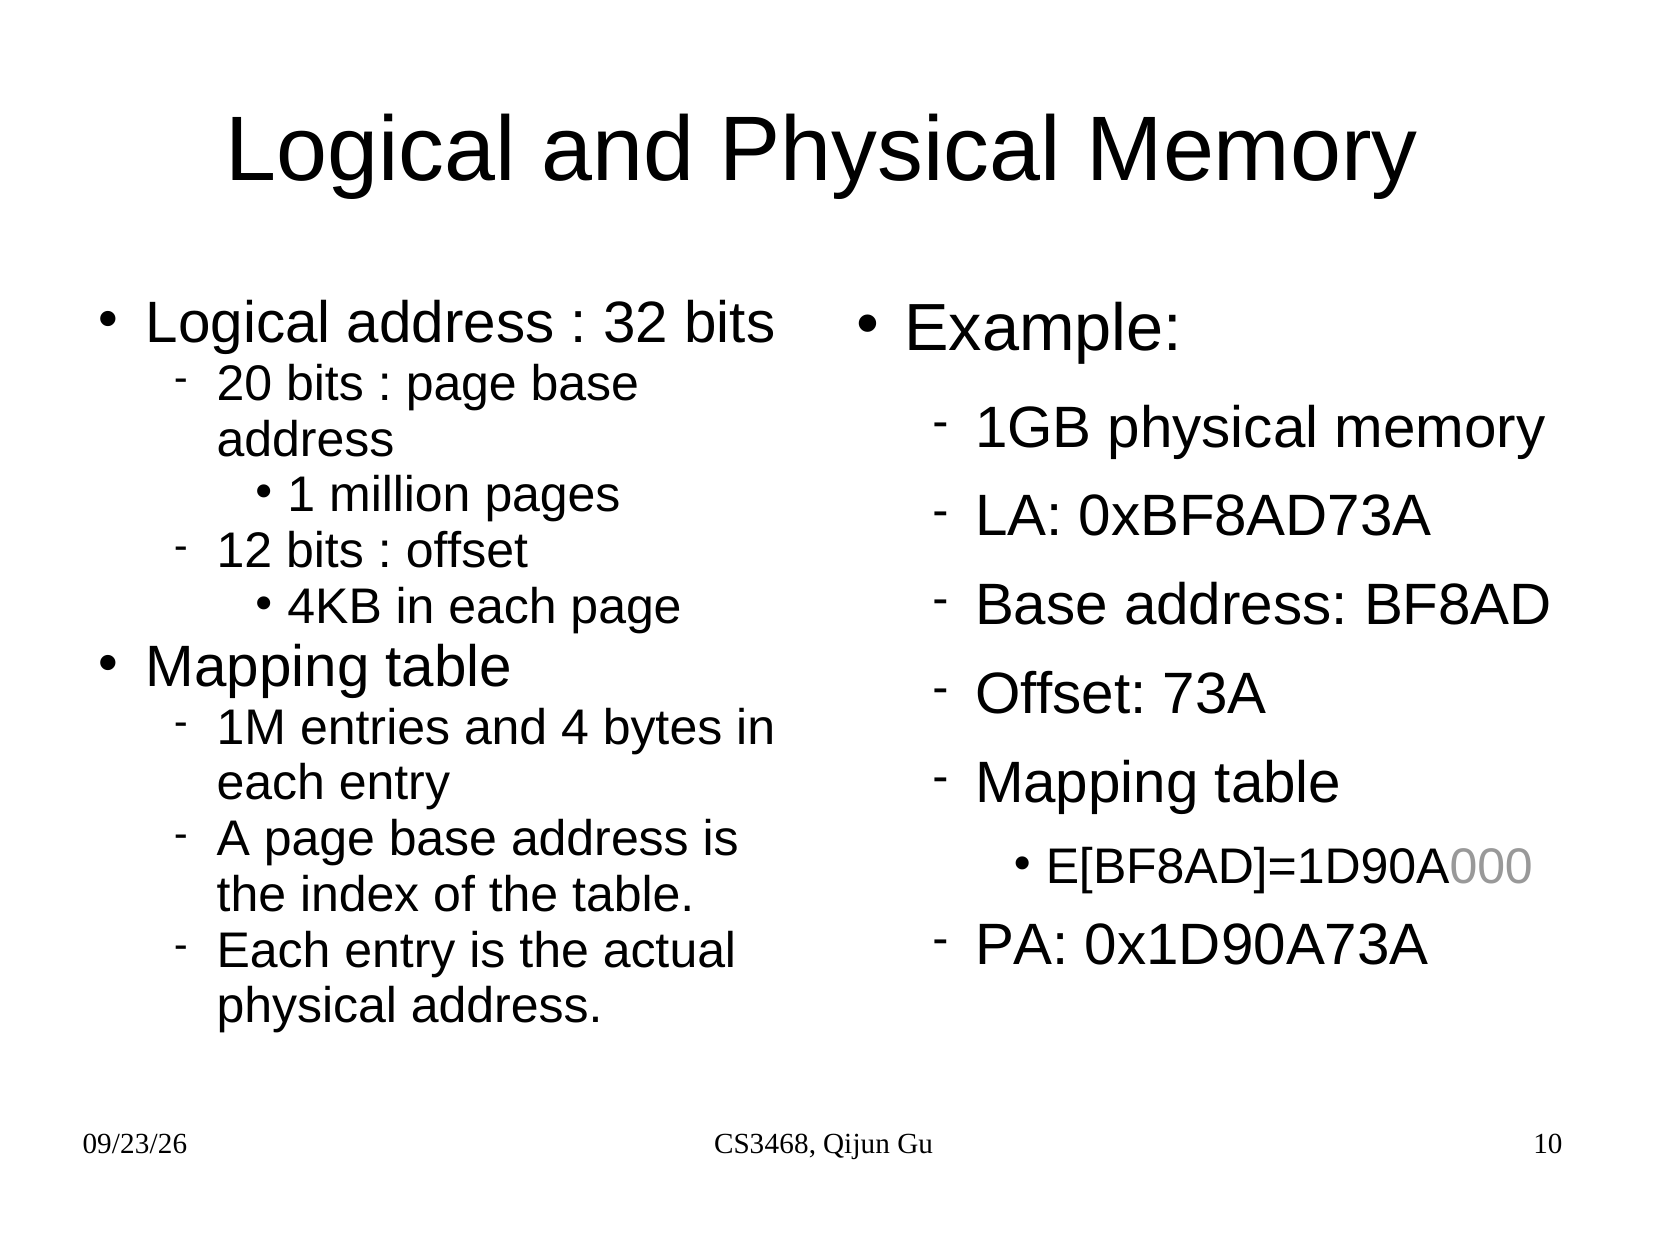

# Logical and Physical Memory
Logical address : 32 bits
20 bits : page base address
1 million pages
12 bits : offset
4KB in each page
Mapping table
1M entries and 4 bytes in each entry
A page base address is the index of the table.
Each entry is the actual physical address.
Example:
1GB physical memory
LA: 0xBF8AD73A
Base address: BF8AD
Offset: 73A
Mapping table
E[BF8AD]=1D90A000
PA: 0x1D90A73A
CS3468, Qijun Gu
10